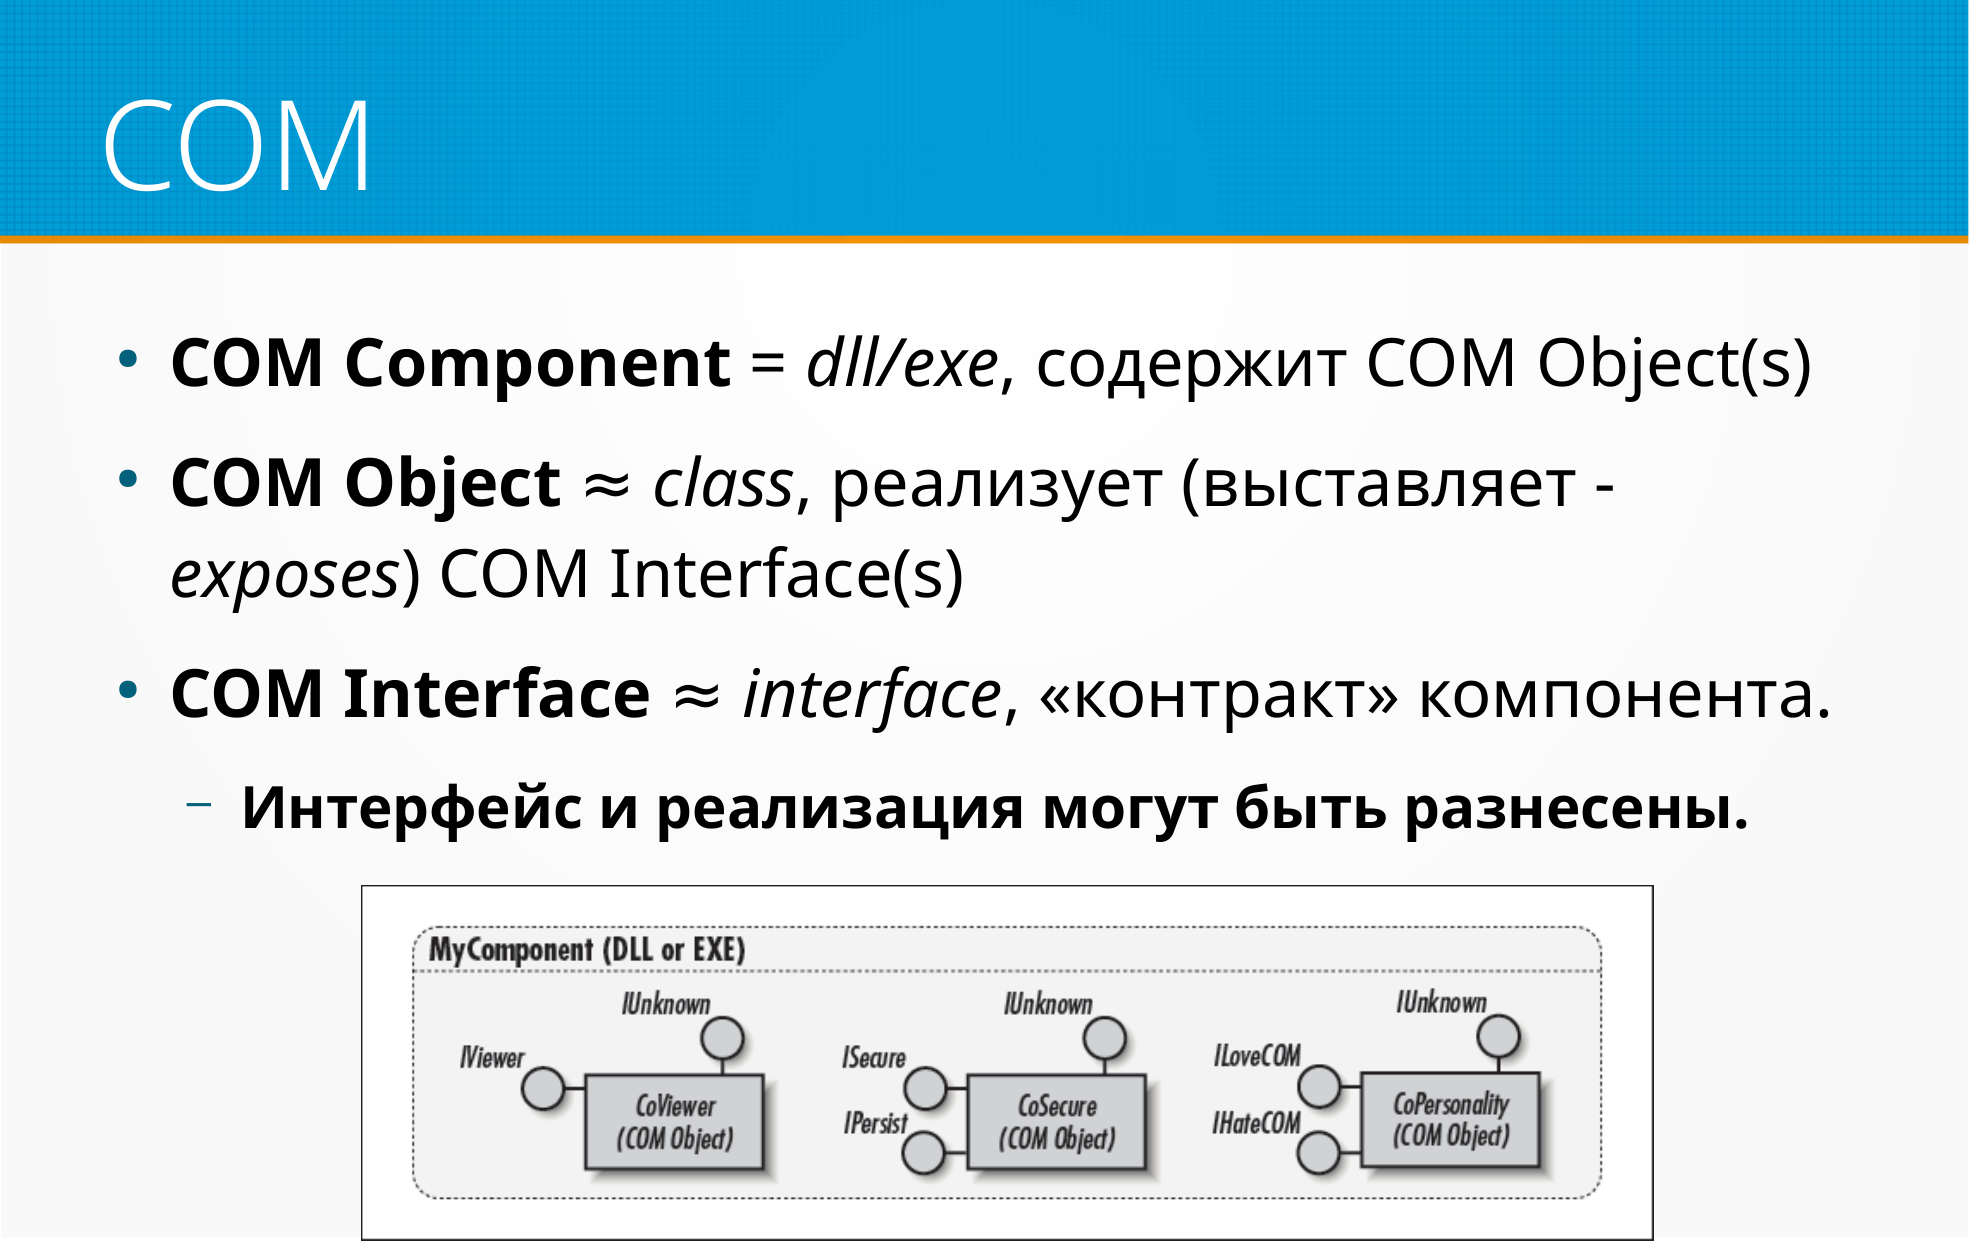

# COM
COM Component = dll/exe, содержит COM Object(s)
COM Object ≈ class, реализует (выставляет - exposes) COM Interface(s)
COM Interface ≈ interface, «контракт» компонента.
Интерфейс и реализация могут быть разнесены.